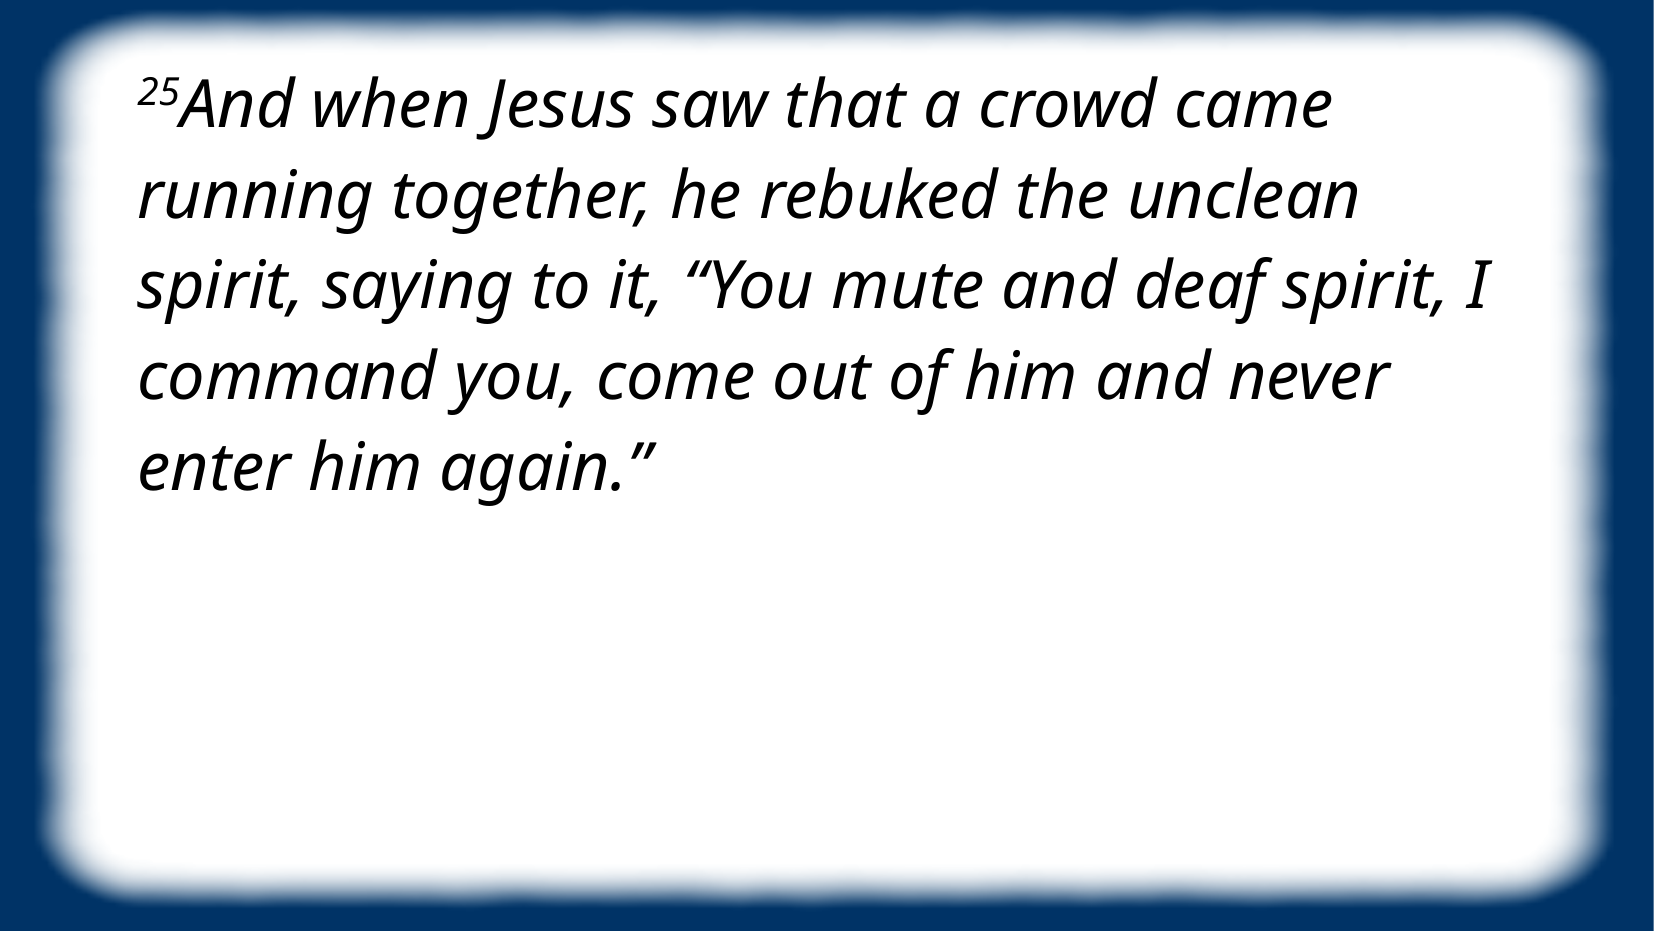

25And when Jesus saw that a crowd came running together, he rebuked the unclean spirit, saying to it, “You mute and deaf spirit, I command you, come out of him and never enter him again.”